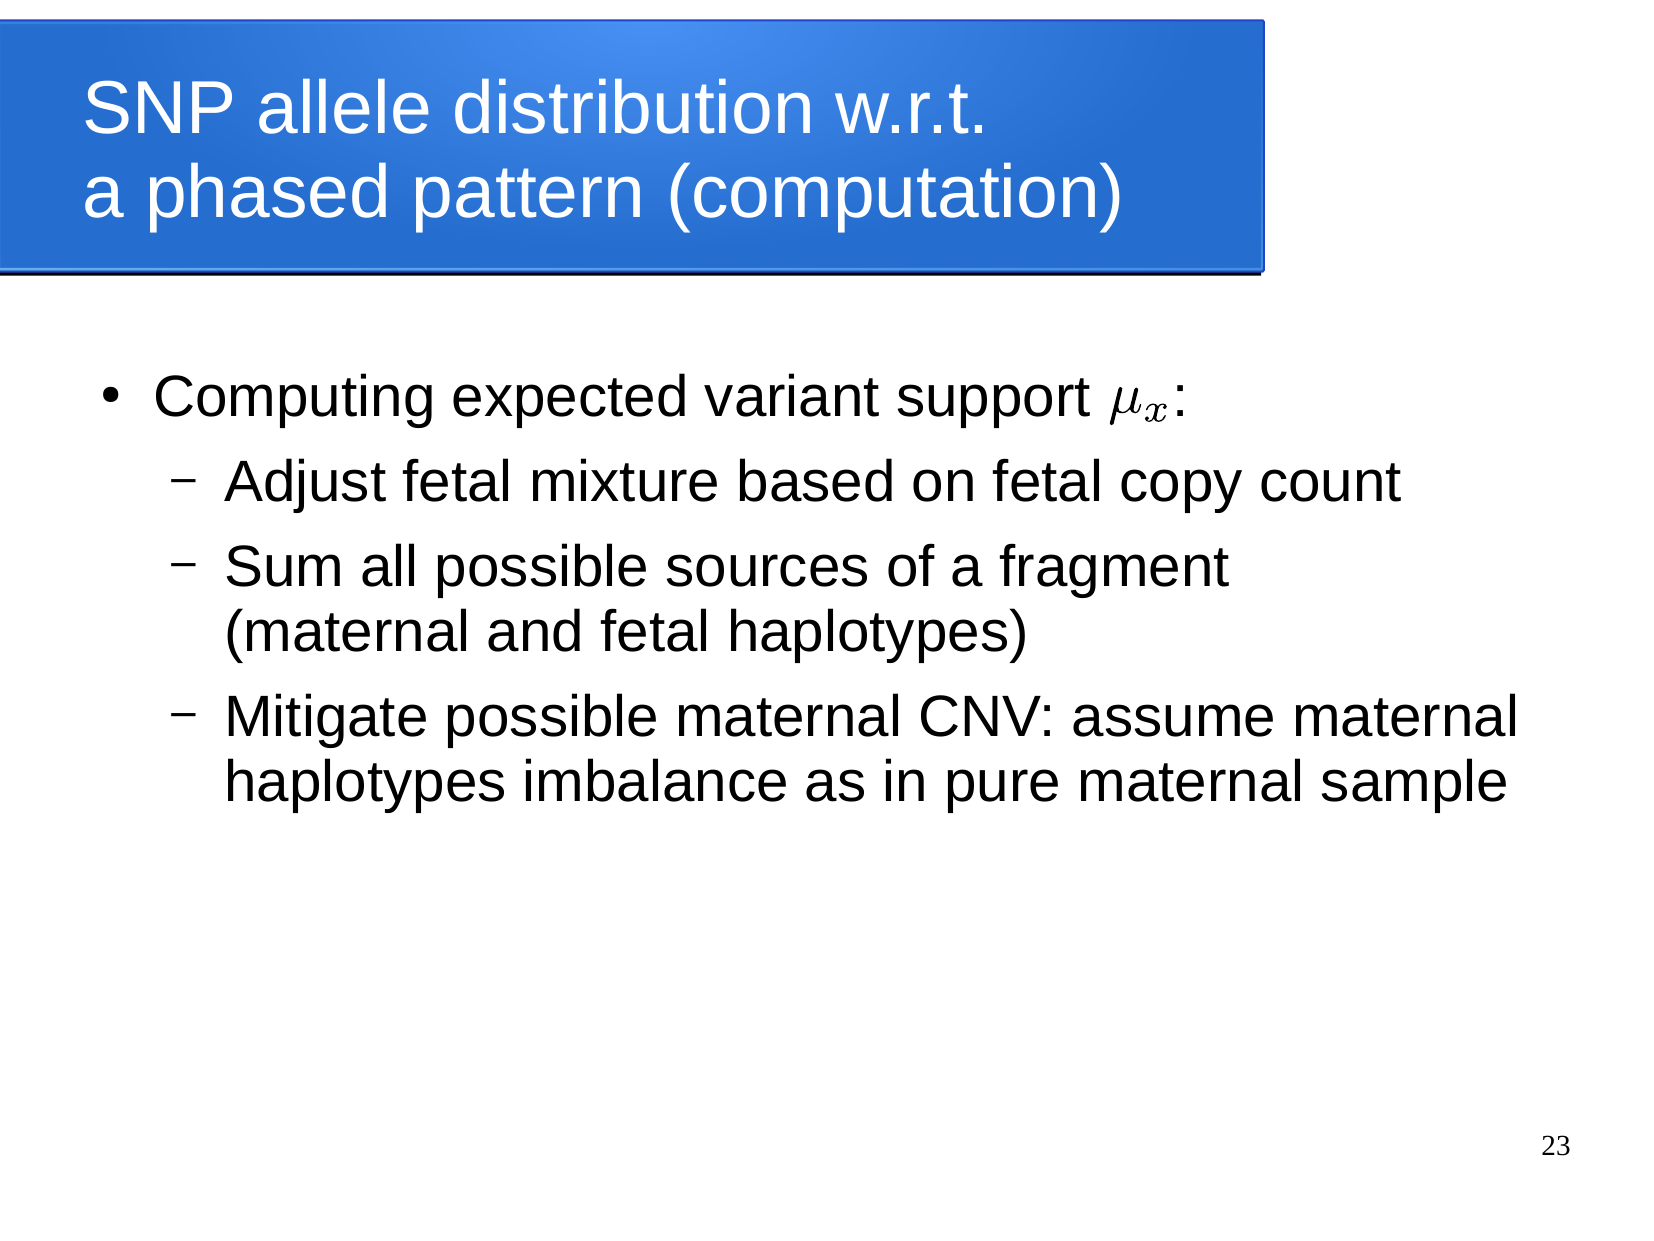

# SNP allele distribution w.r.t. a phased pattern (computation)
Computing expected variant support :
Adjust fetal mixture based on fetal copy count
Sum all possible sources of a fragment
(maternal and fetal haplotypes)
Mitigate possible maternal CNV: assume maternal haplotypes imbalance as in pure maternal sample
23